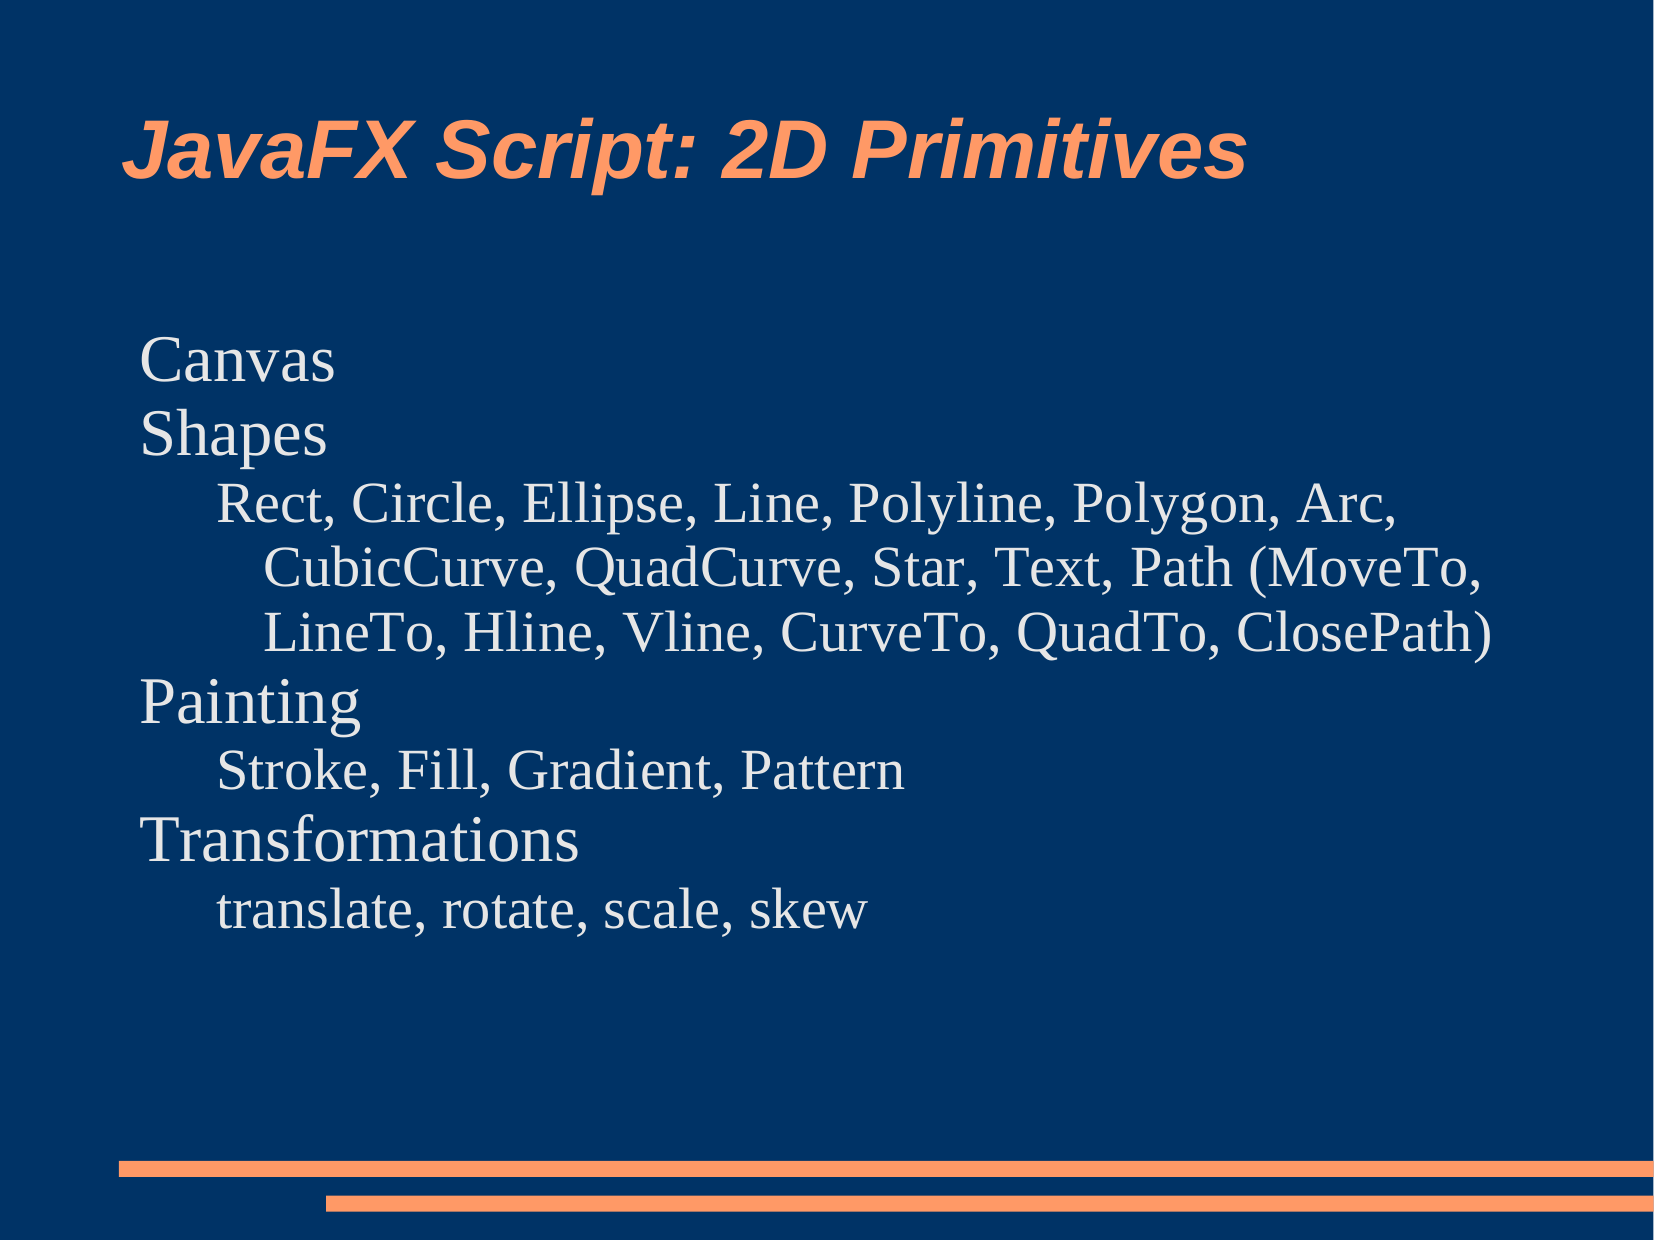

# JavaFX Script: 2D Primitives
Canvas
Shapes
Rect, Circle, Ellipse, Line, Polyline, Polygon, Arc, CubicCurve, QuadCurve, Star, Text, Path (MoveTo, LineTo, Hline, Vline, CurveTo, QuadTo, ClosePath)
Painting
Stroke, Fill, Gradient, Pattern
Transformations
translate, rotate, scale, skew